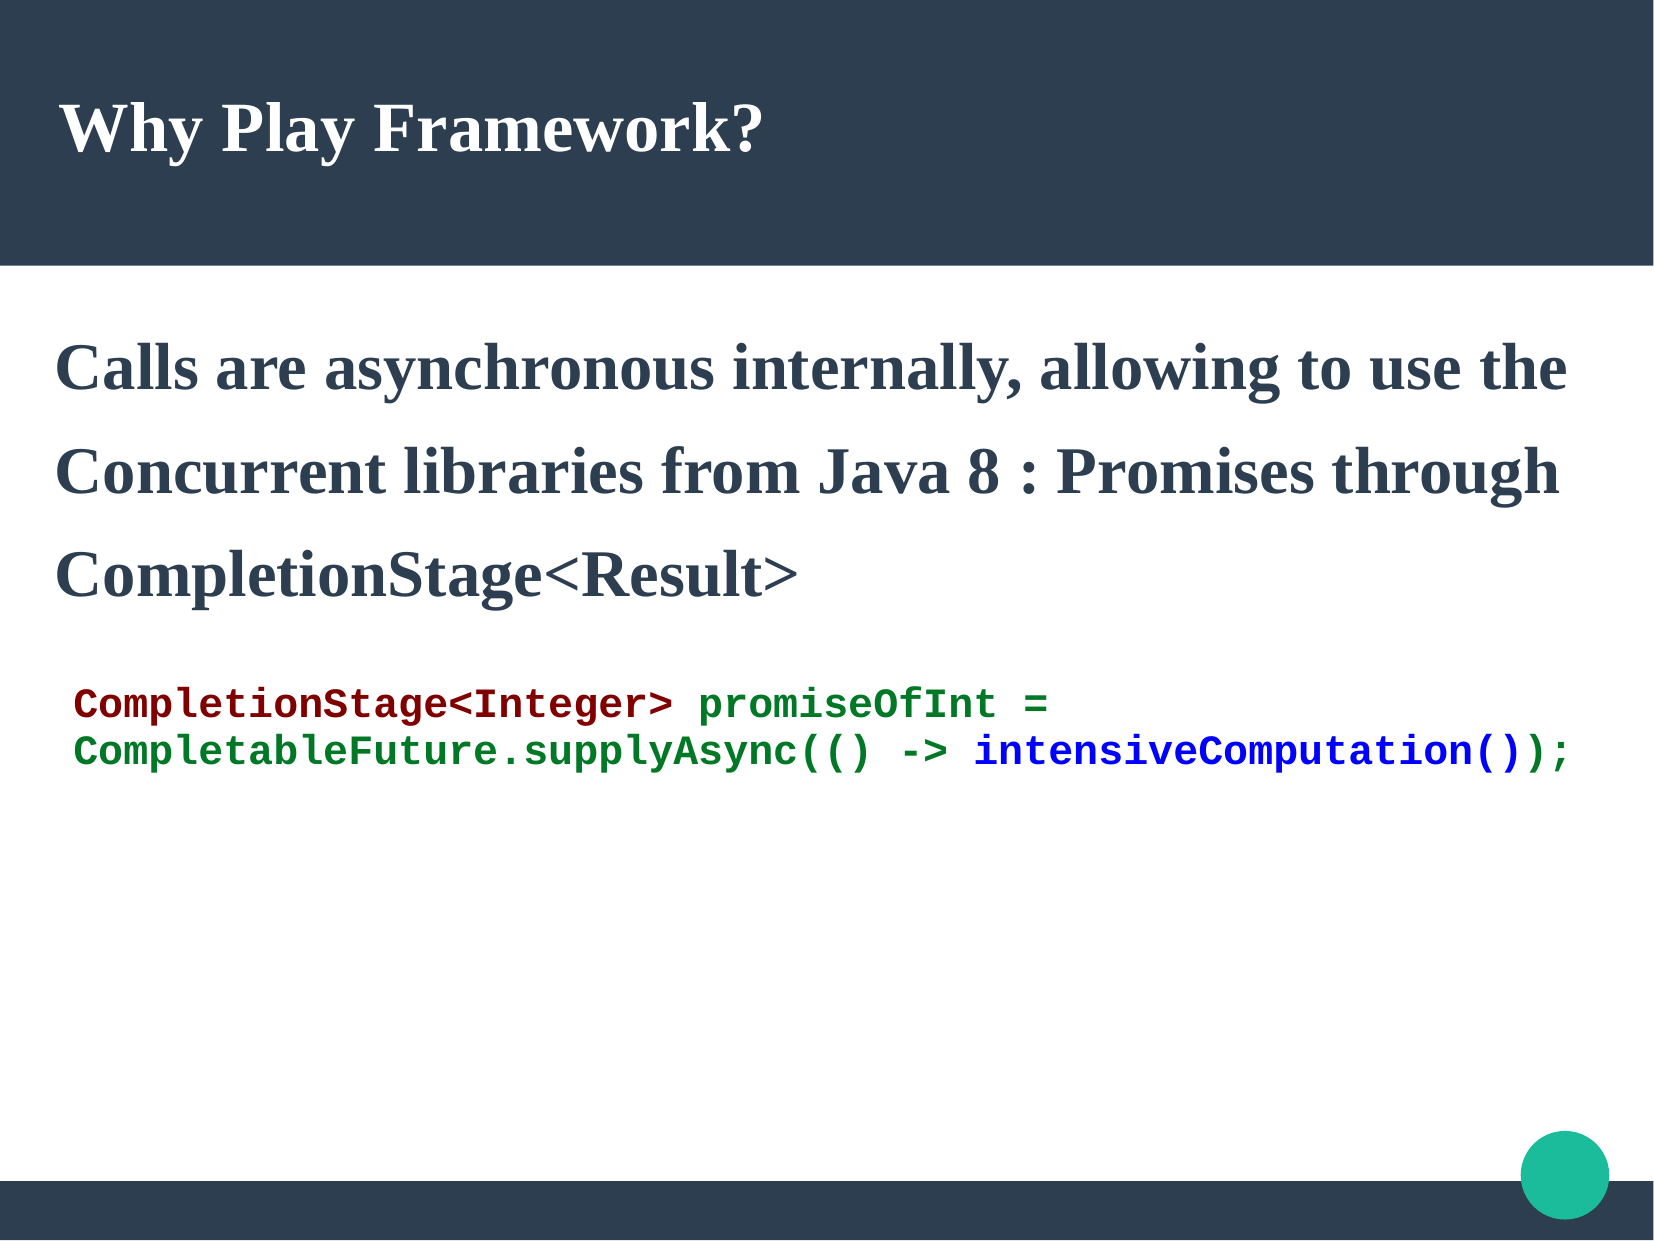

# Why Play Framework?
Calls are asynchronous internally, allowing to use the
Concurrent libraries from Java 8 : Promises through
CompletionStage<Result>
CompletionStage<Integer> promiseOfInt = CompletableFuture.supplyAsync(() -> intensiveComputation());